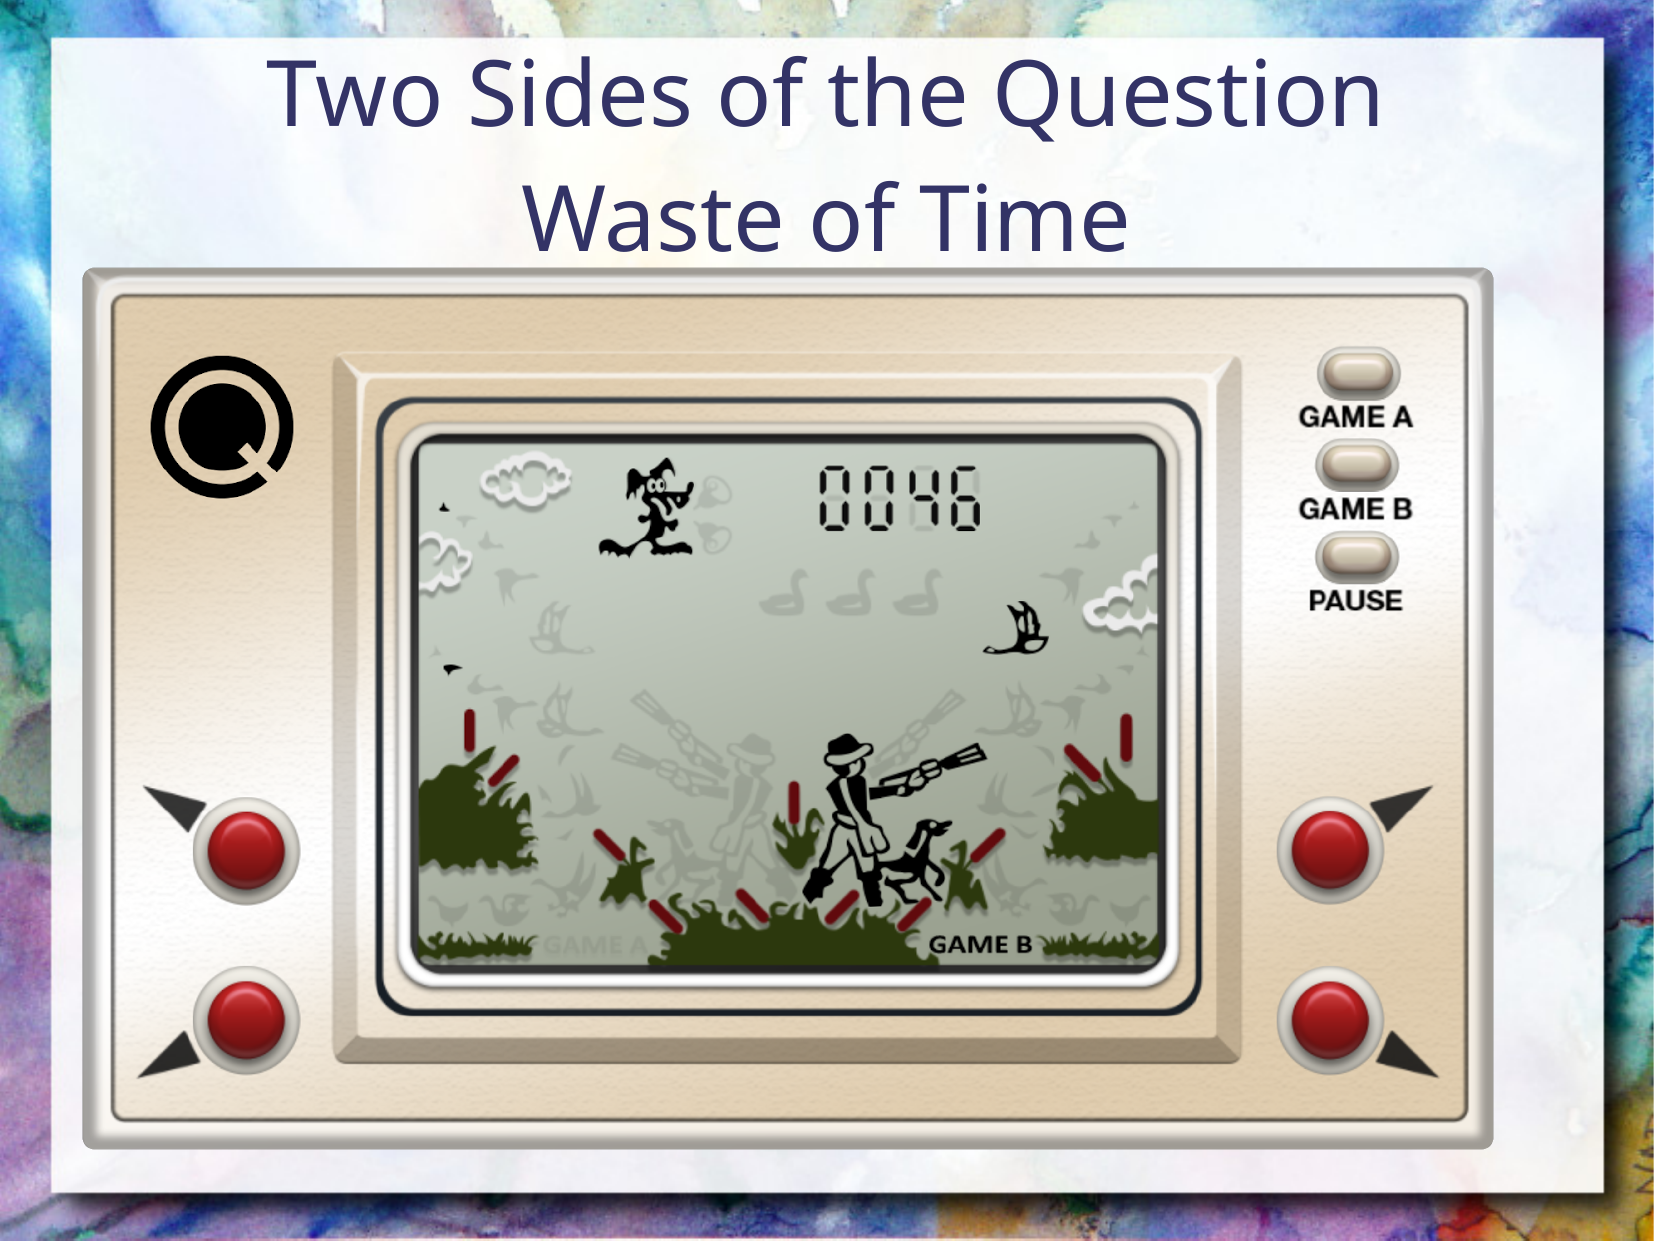

# Two Sides of the Question Waste of Time